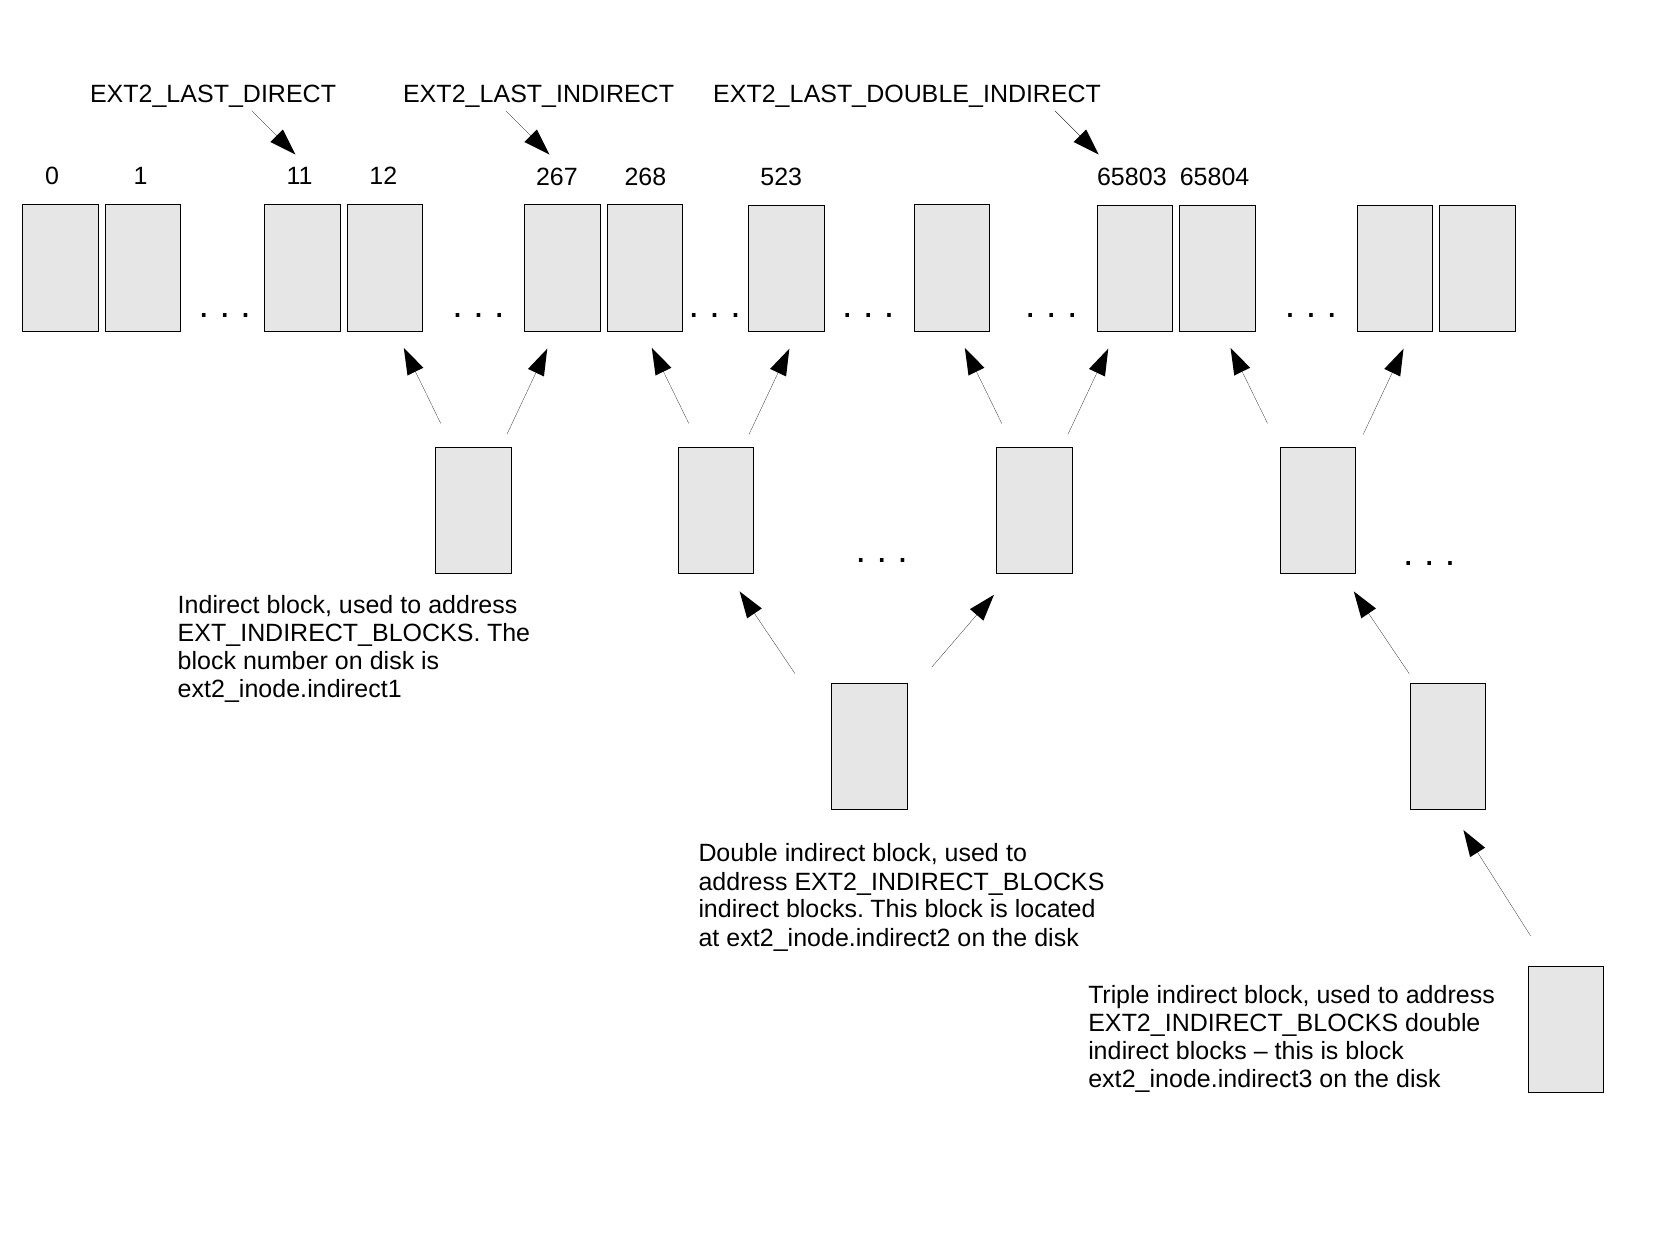

EXT2_LAST_DIRECT
EXT2_LAST_INDIRECT
EXT2_LAST_DOUBLE_INDIRECT
0
1
11
12
267
268
523
65803
65804
. . .
. . .
. . .
. . .
. . .
. . .
. . .
. . .
Indirect block, used to address EXT_INDIRECT_BLOCKS. The block number on disk is ext2_inode.indirect1
Double indirect block, used to address EXT2_INDIRECT_BLOCKS indirect blocks. This block is located at ext2_inode.indirect2 on the disk
Triple indirect block, used to address EXT2_INDIRECT_BLOCKS double indirect blocks – this is block ext2_inode.indirect3 on the disk